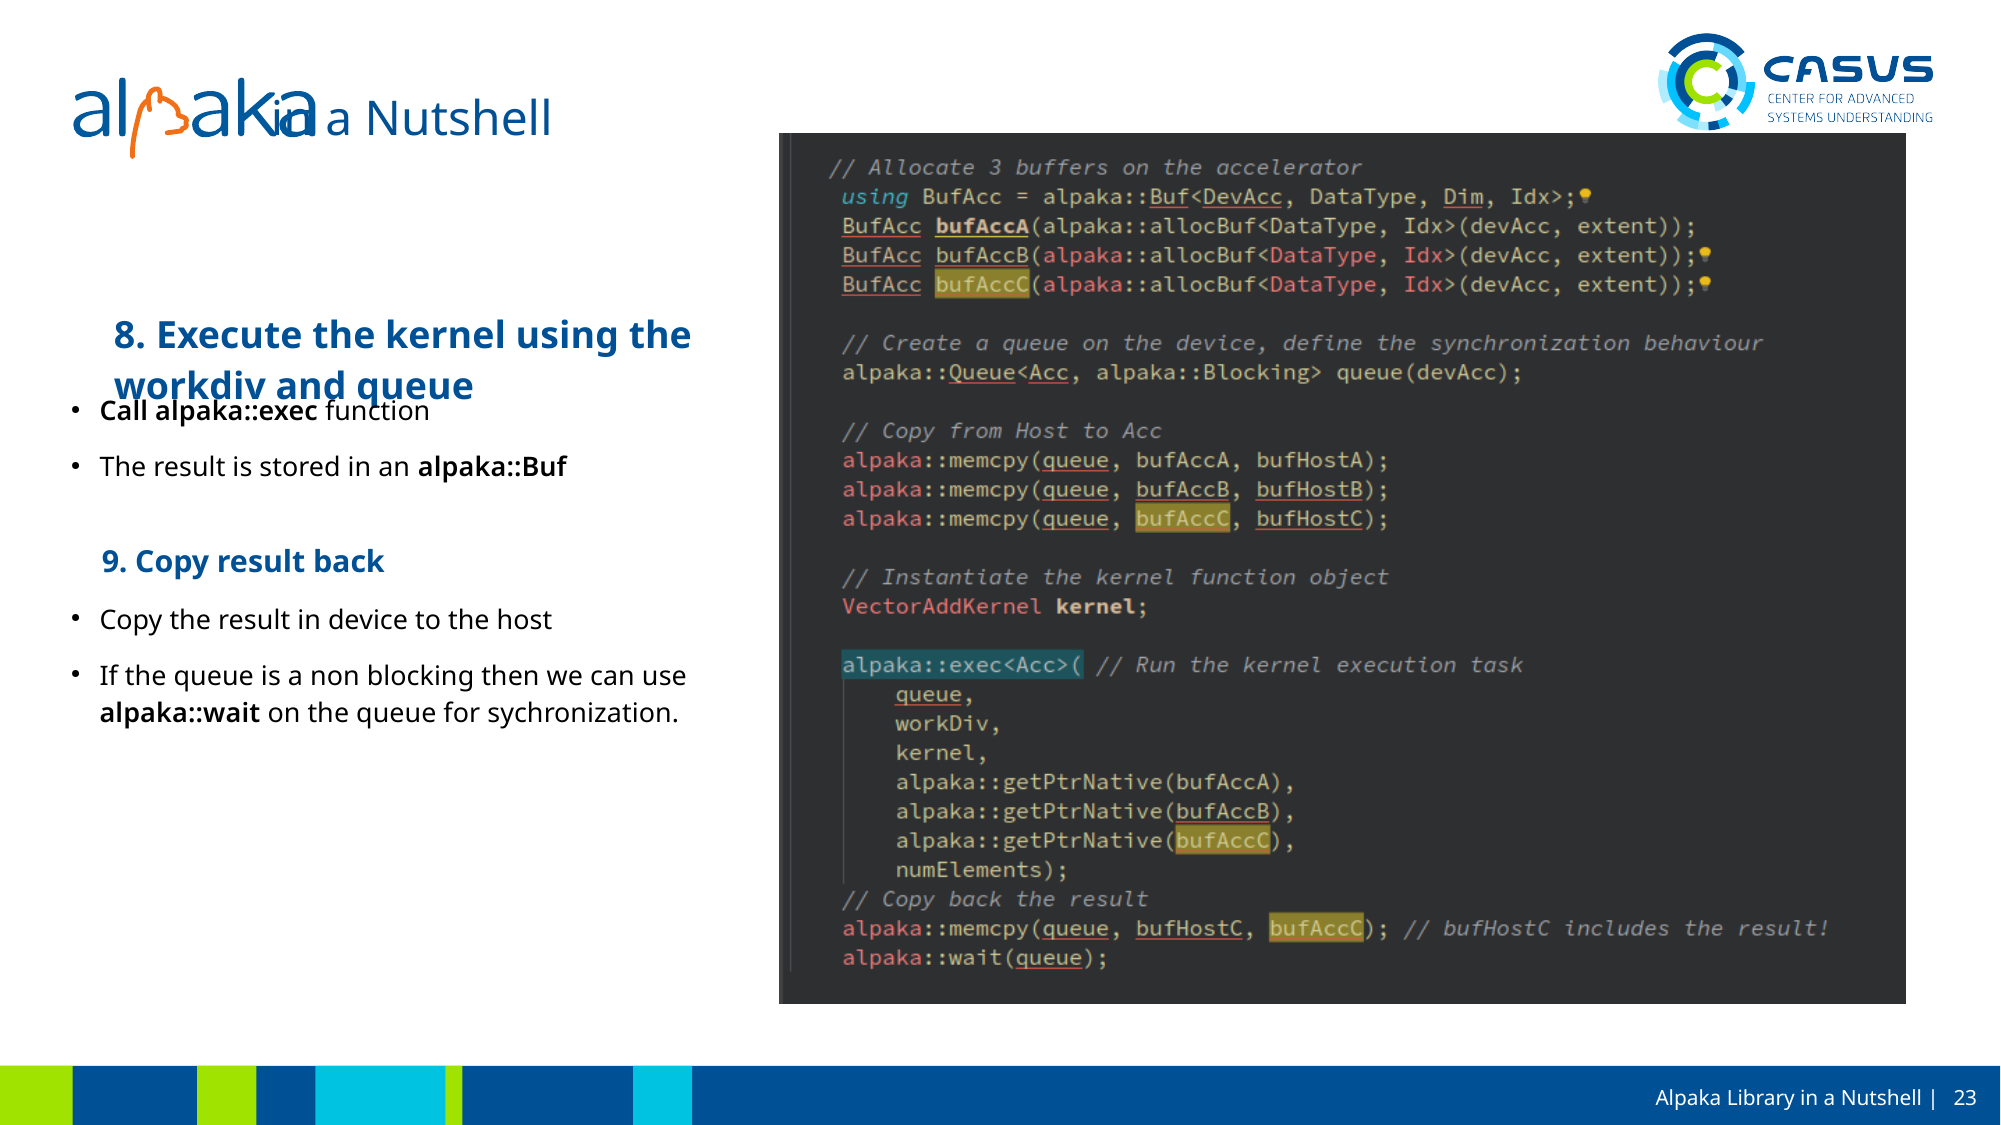

#
 in a Nutshell
8. Execute the kernel using the workdiv and queue
Call alpaka::exec function
The result is stored in an alpaka::Buf
 9. Copy result back
Copy the result in device to the host
If the queue is a non blocking then we can use alpaka::wait on the queue for sychronization.
Alpaka Library in a Nutshell
23